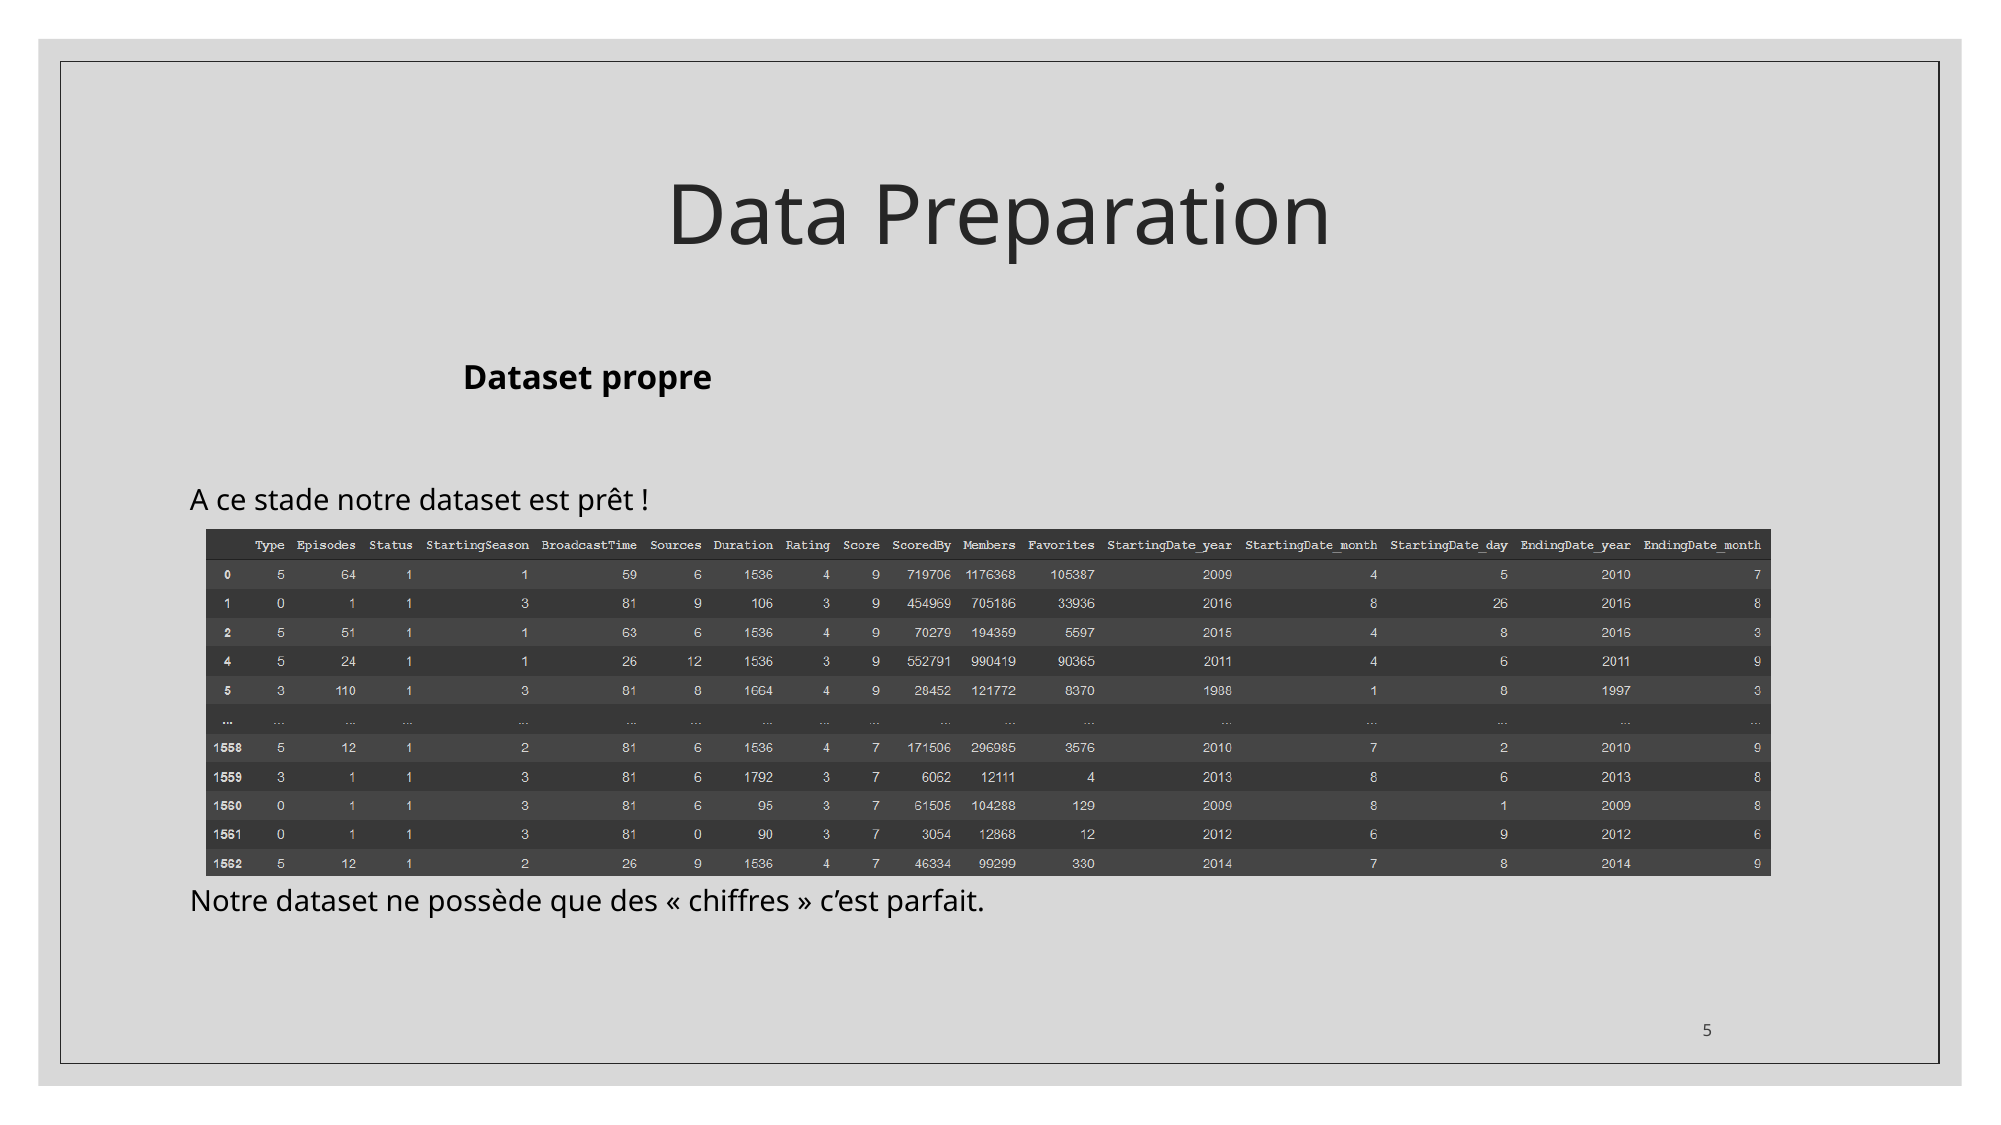

# Data Preparation
Dataset propre
A ce stade notre dataset est prêt !
Notre dataset ne possède que des « chiffres » c’est parfait.